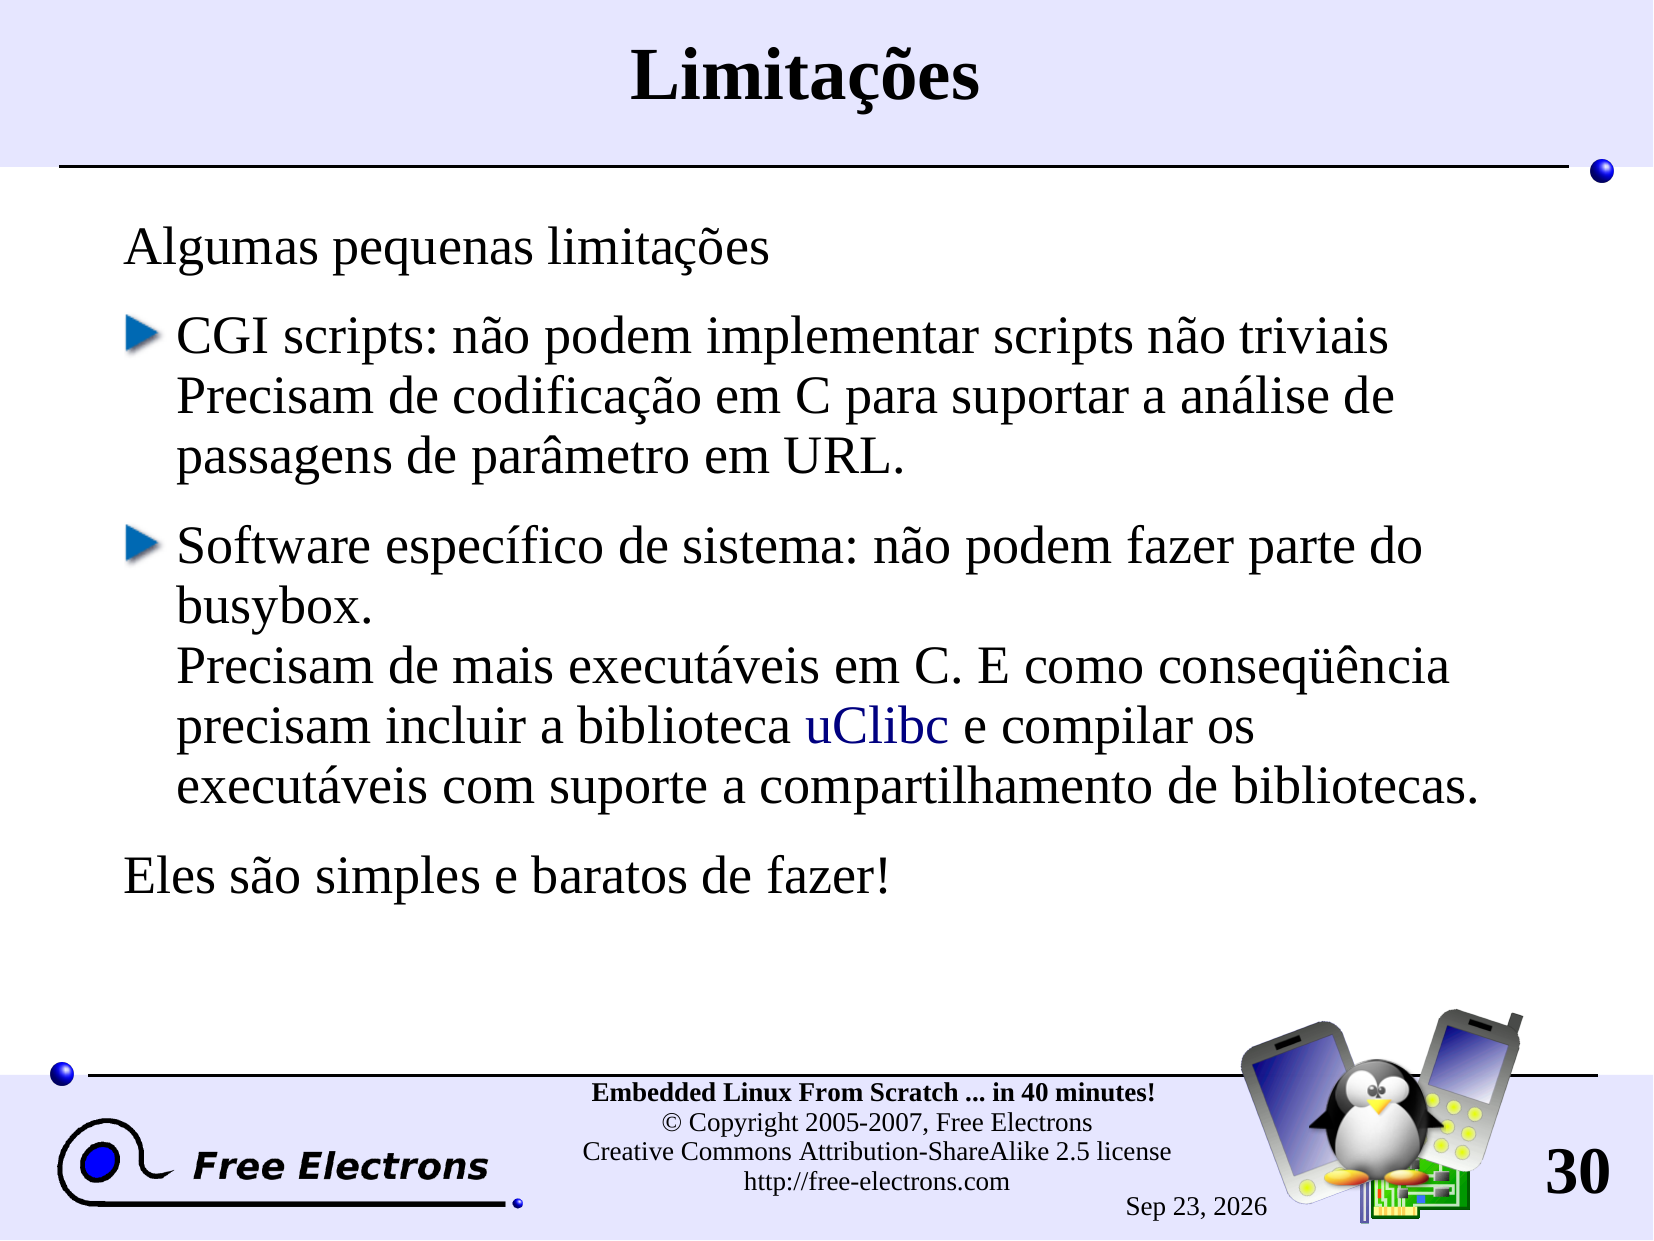

# Limitações
Algumas pequenas limitações
CGI scripts: não podem implementar scripts não triviais
Precisam de codificação em C para suportar a análise de passagens de parâmetro em URL.
Software específico de sistema: não podem fazer parte do busybox.
Precisam de mais executáveis em C. E como conseqüência precisam incluir a biblioteca uClibc e compilar os executáveis com suporte a compartilhamento de bibliotecas.
Eles são simples e baratos de fazer!